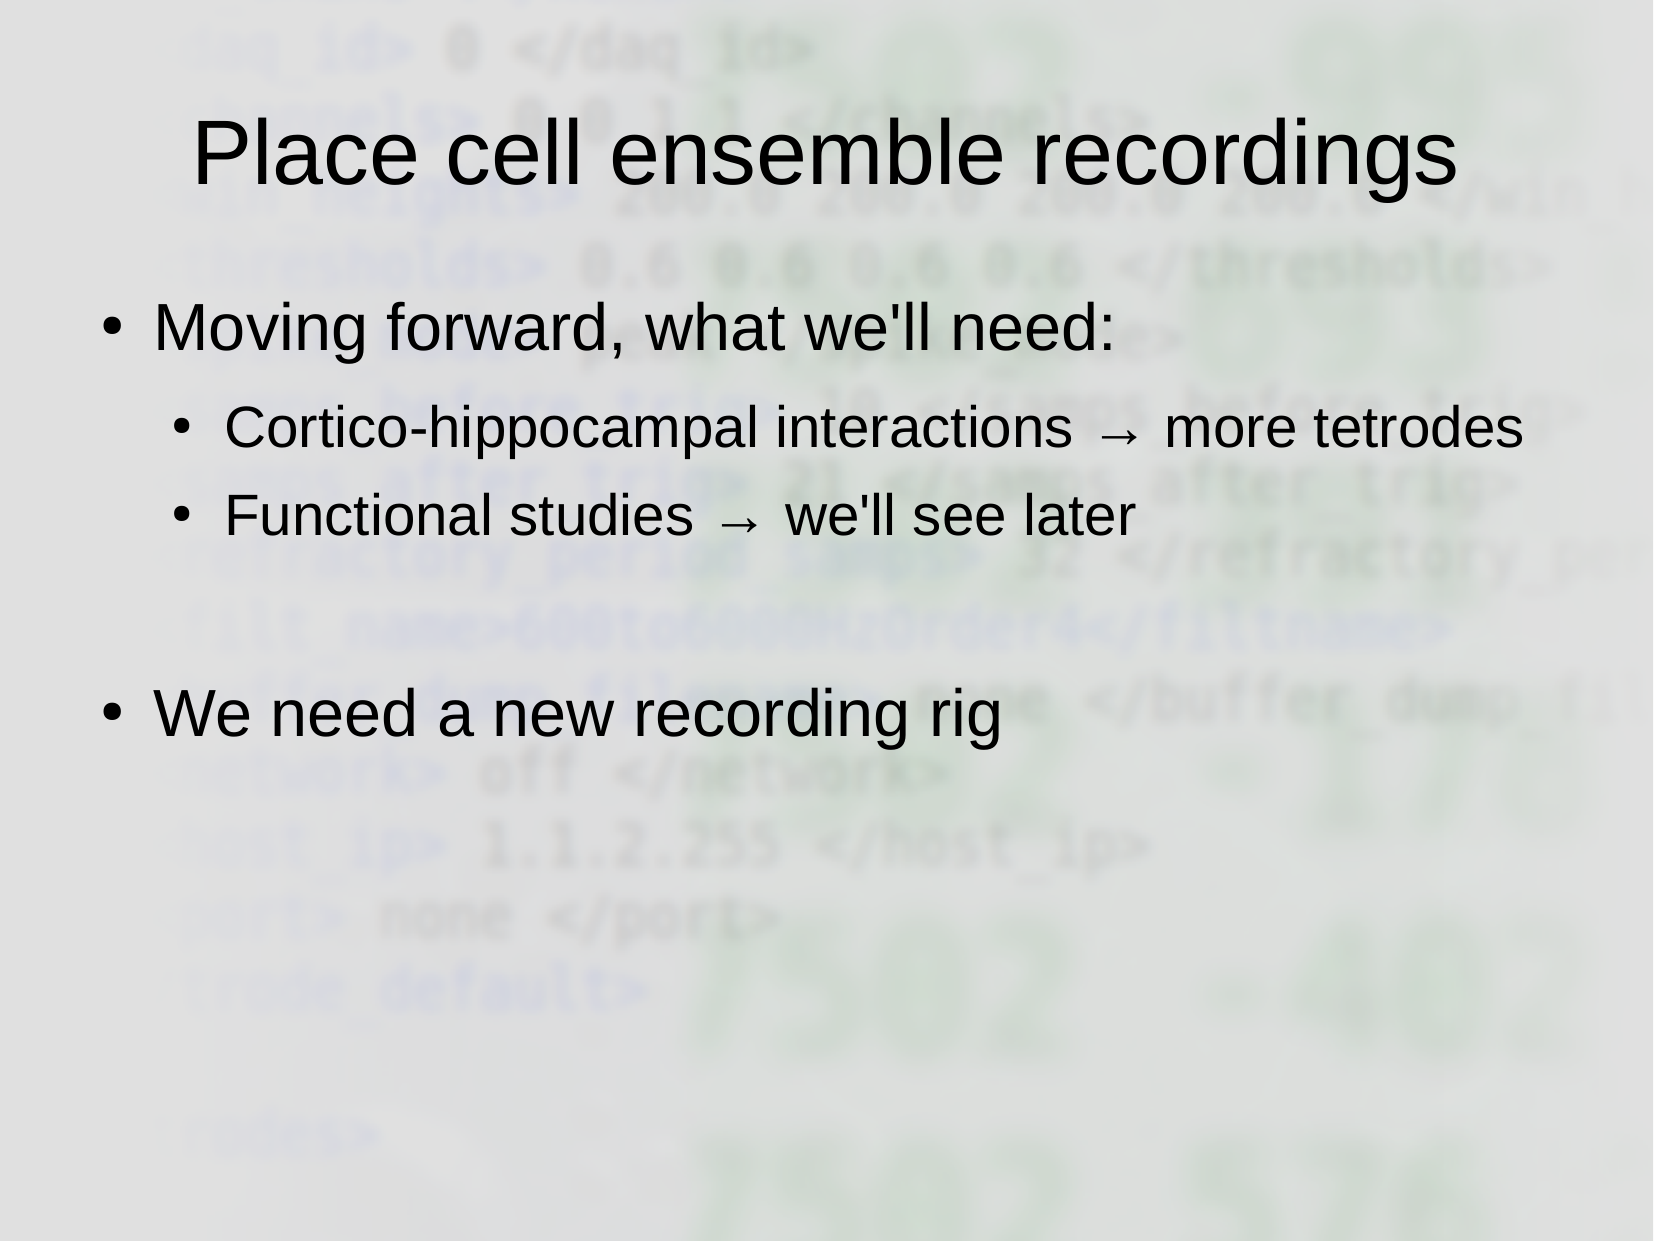

# Place cell ensemble recordings
Moving forward, what we'll need:
Cortico-hippocampal interactions → more tetrodes
Functional studies → we'll see later
We need a new recording rig